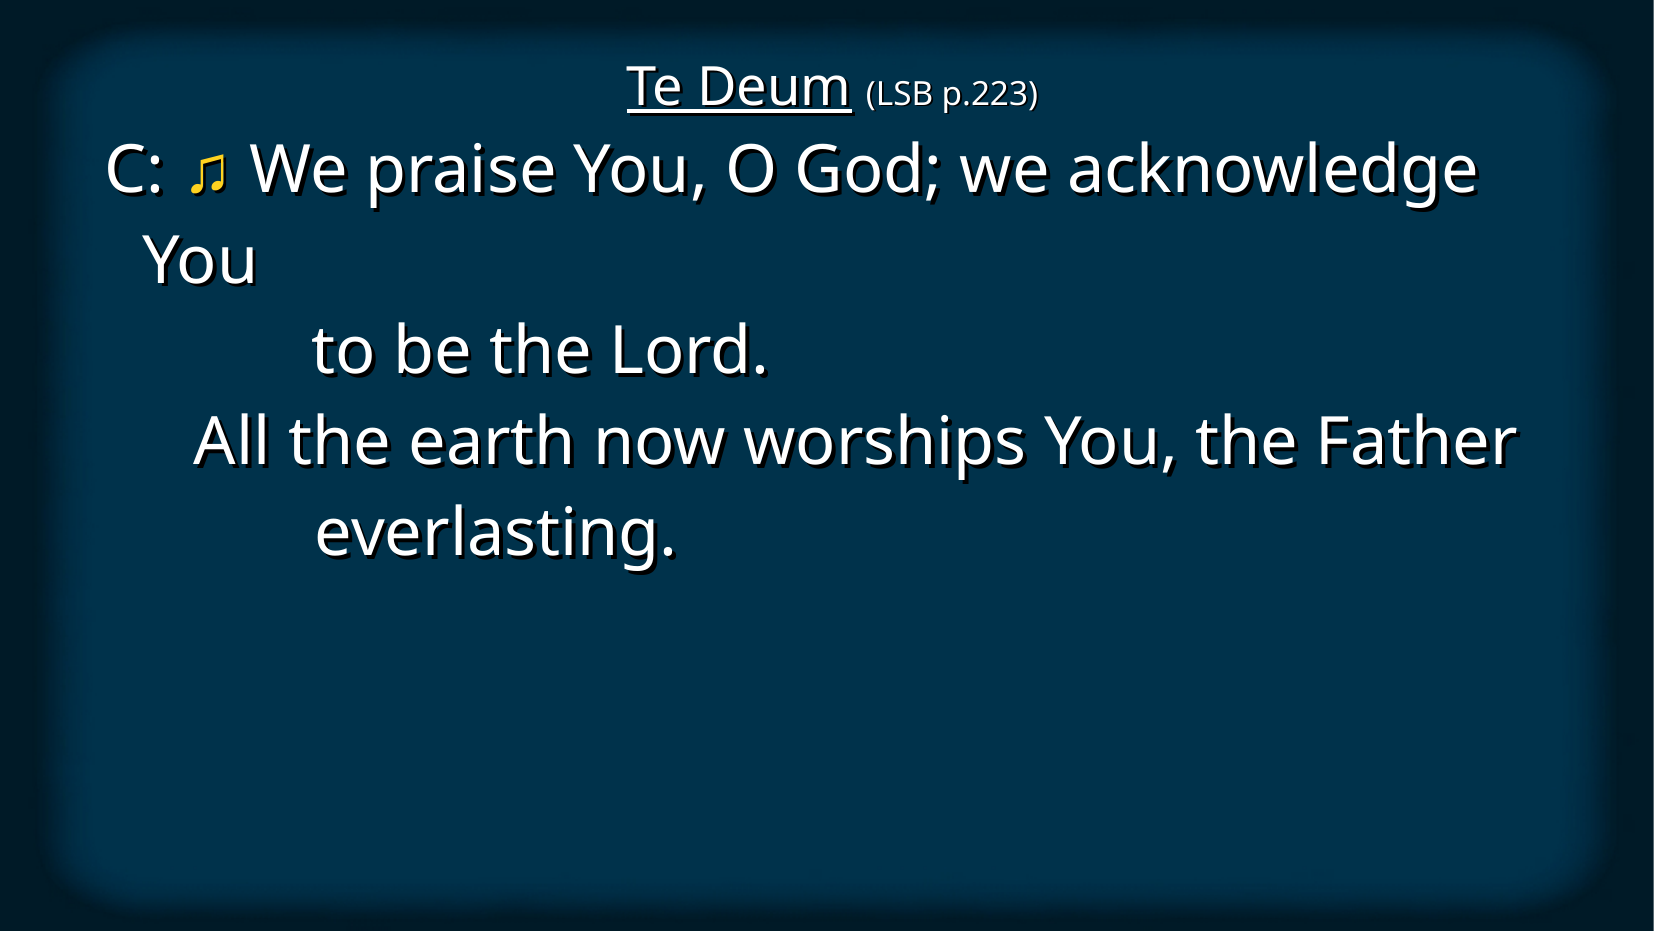

Te Deum (LSB p.223)
C: ♫ We praise You, O God; we acknowledge You
 to be the Lord.
 All the earth now worships You, the Father
 everlasting.